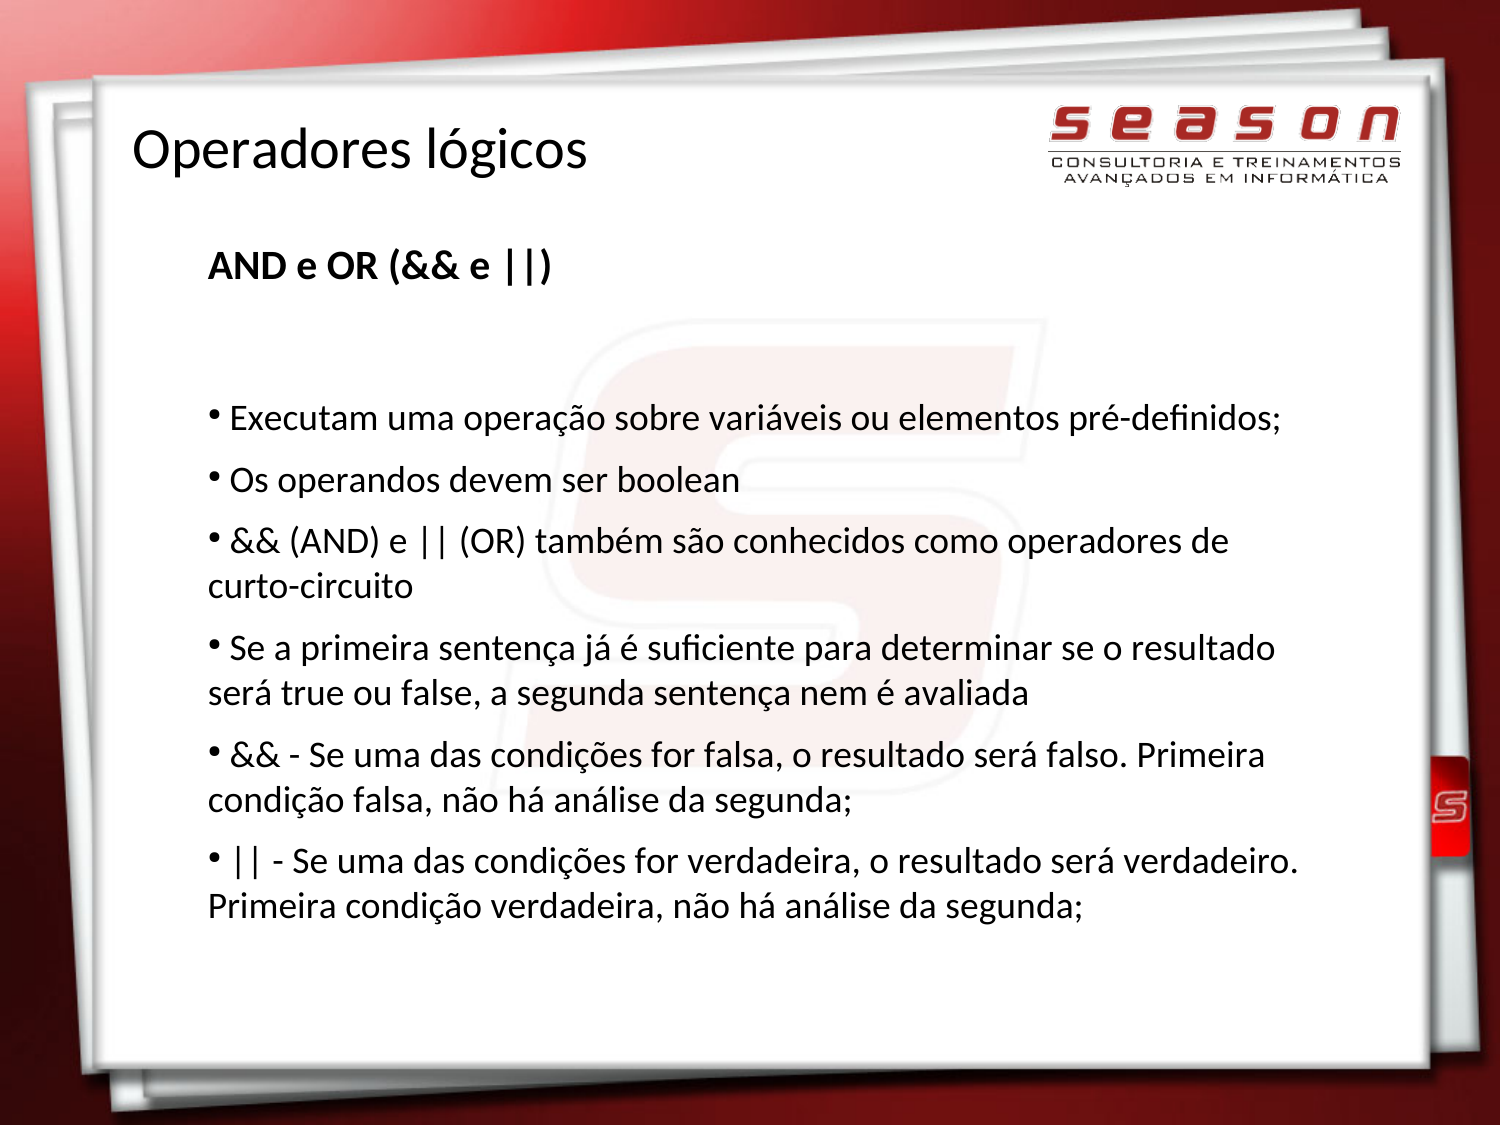

# Operadores lógicos
AND e OR (&& e ||)
 Executam uma operação sobre variáveis ou elementos pré-definidos;
 Os operandos devem ser boolean
 && (AND) e || (OR) também são conhecidos como operadores de curto-circuito
 Se a primeira sentença já é suficiente para determinar se o resultado será true ou false, a segunda sentença nem é avaliada
 && - Se uma das condições for falsa, o resultado será falso. Primeira condição falsa, não há análise da segunda;
 || - Se uma das condições for verdadeira, o resultado será verdadeiro. Primeira condição verdadeira, não há análise da segunda;